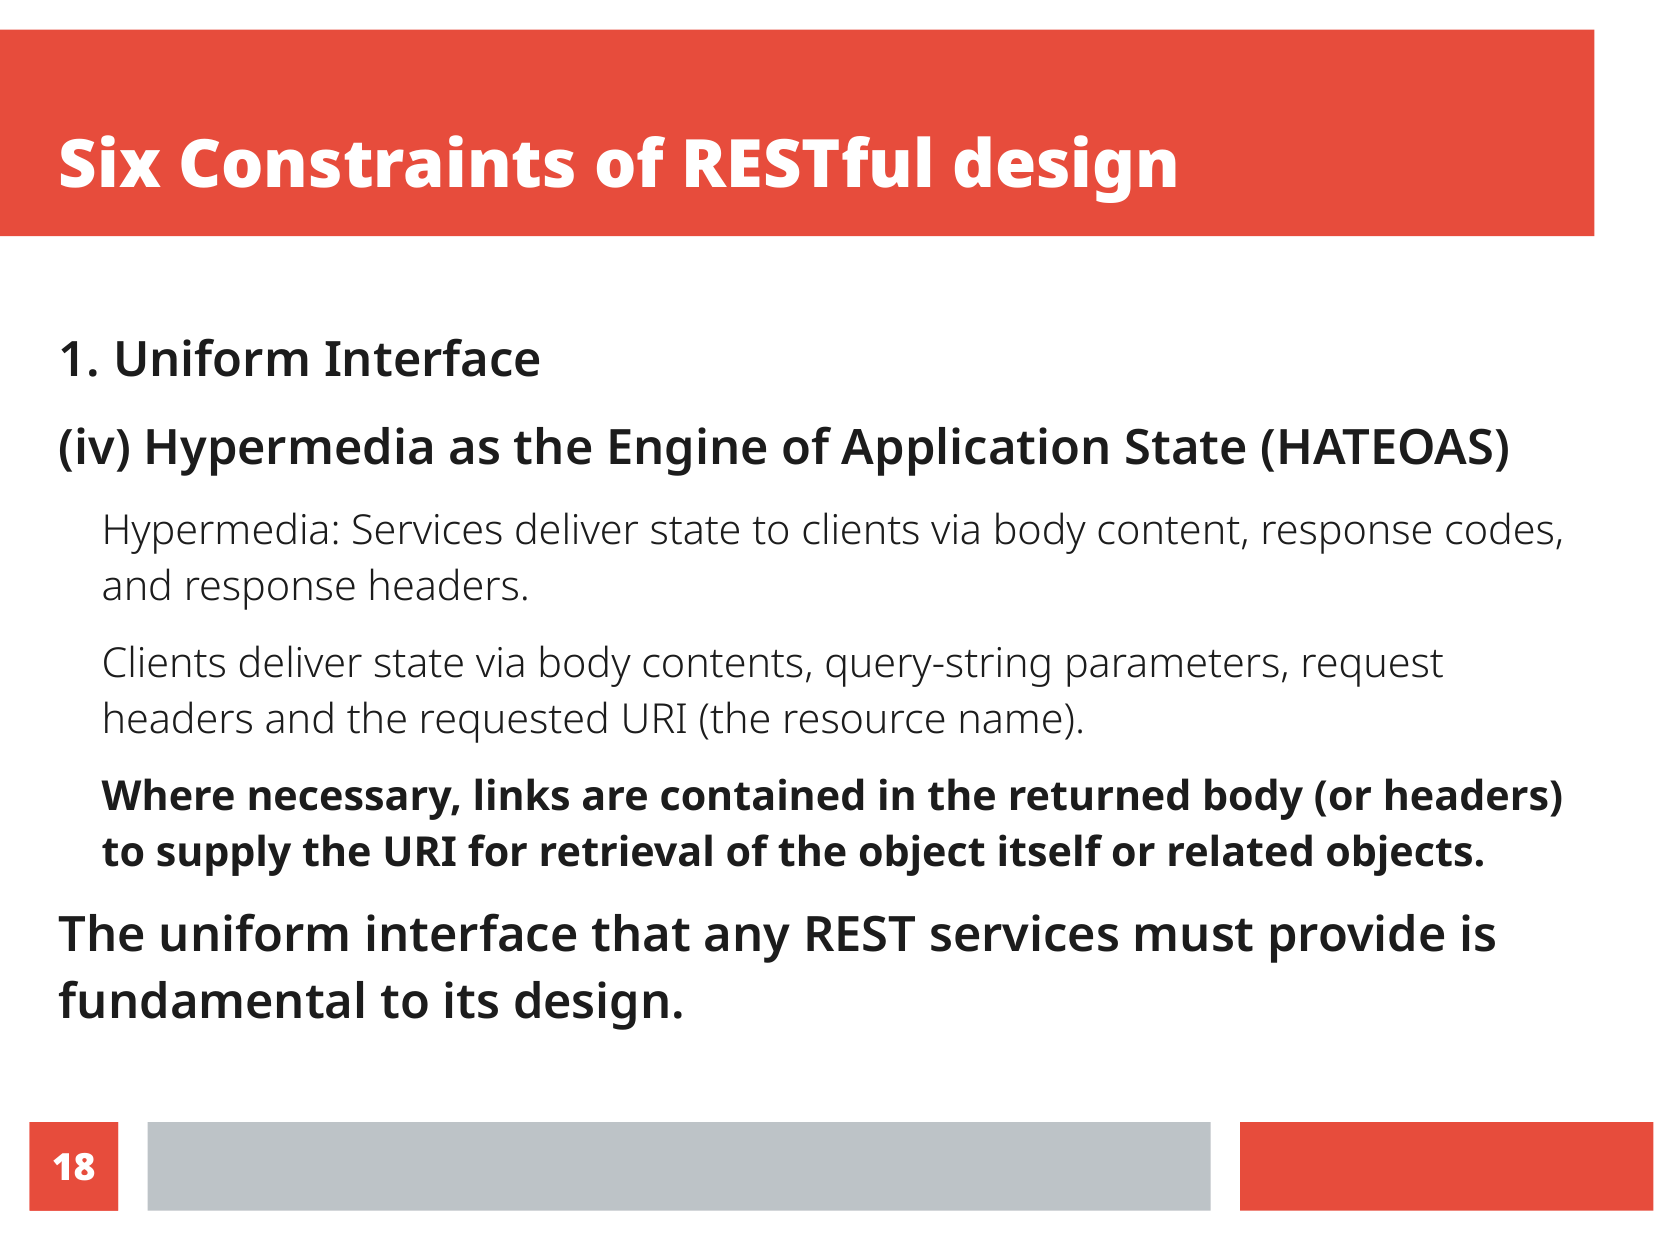

# Six Constraints of RESTful design
1. Uniform Interface
(iv) Hypermedia as the Engine of Application State (HATEOAS)
Hypermedia: Services deliver state to clients via body content, response codes, and response headers.
Clients deliver state via body contents, query-string parameters, request headers and the requested URI (the resource name).
Where necessary, links are contained in the returned body (or headers) to supply the URI for retrieval of the object itself or related objects.
The uniform interface that any REST services must provide is fundamental to its design.
18